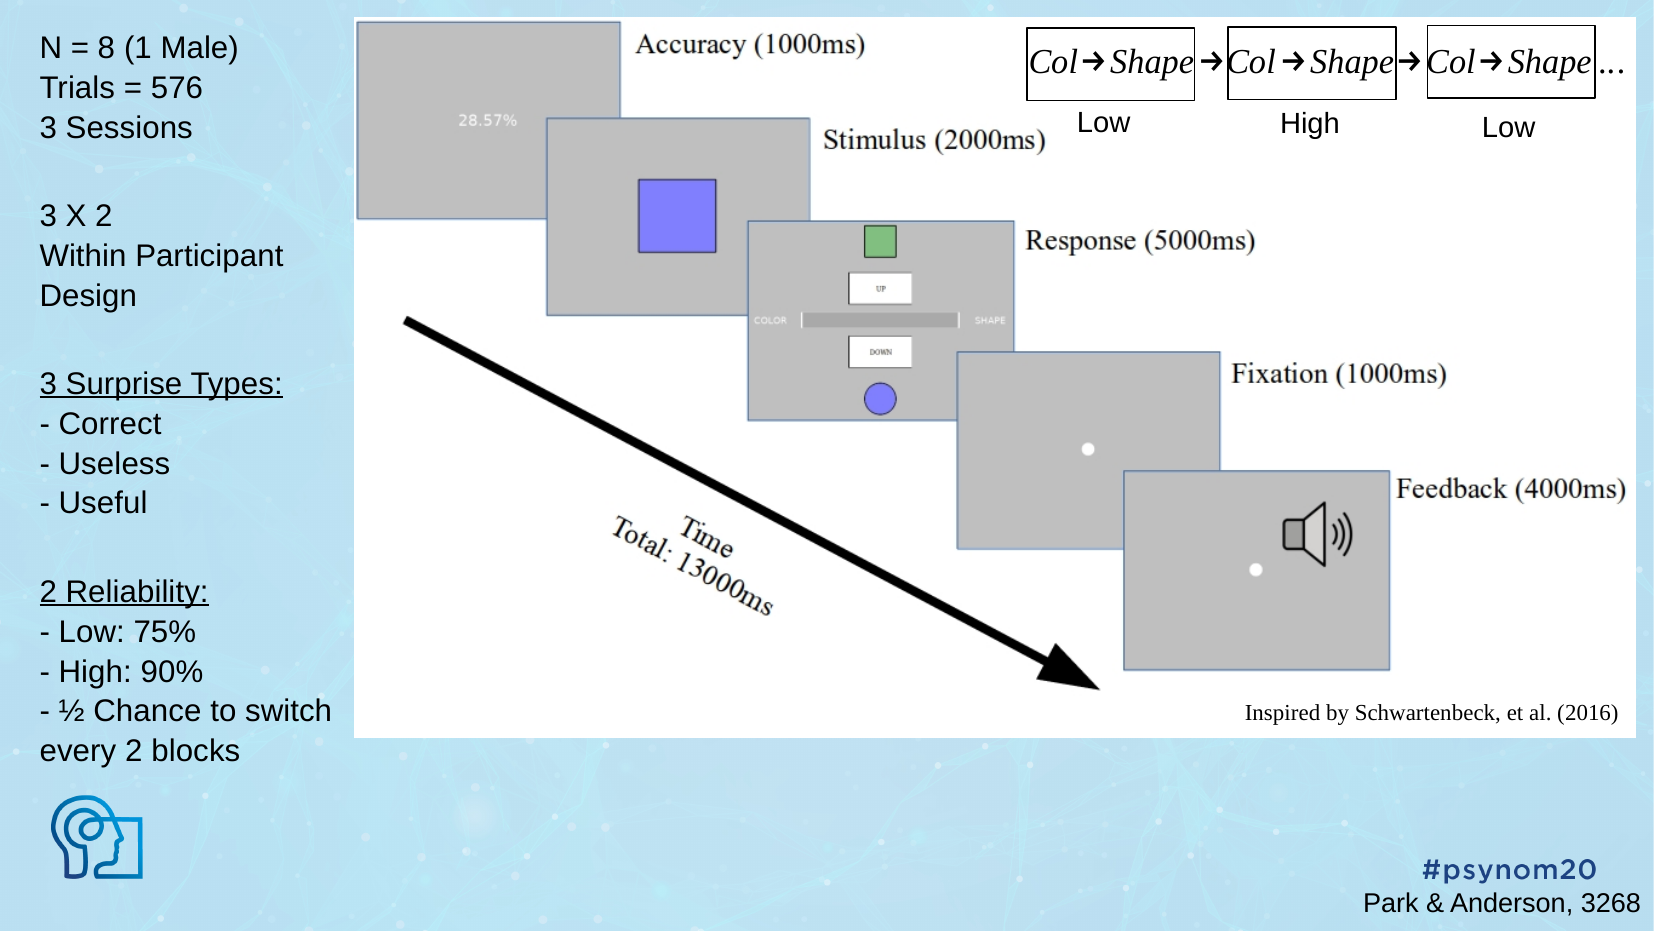

N = 8 (1 Male)
Trials = 576
3 Sessions
3 X 2
Within Participant
Design
3 Surprise Types:
- Correct
- Useless
- Useful
2 Reliability:
- Low: 75%
- High: 90%
- ½ Chance to switch every 2 blocks
Low
High
Low
Inspired by Schwartenbeck, et al. (2016)
Park & Anderson, 3268